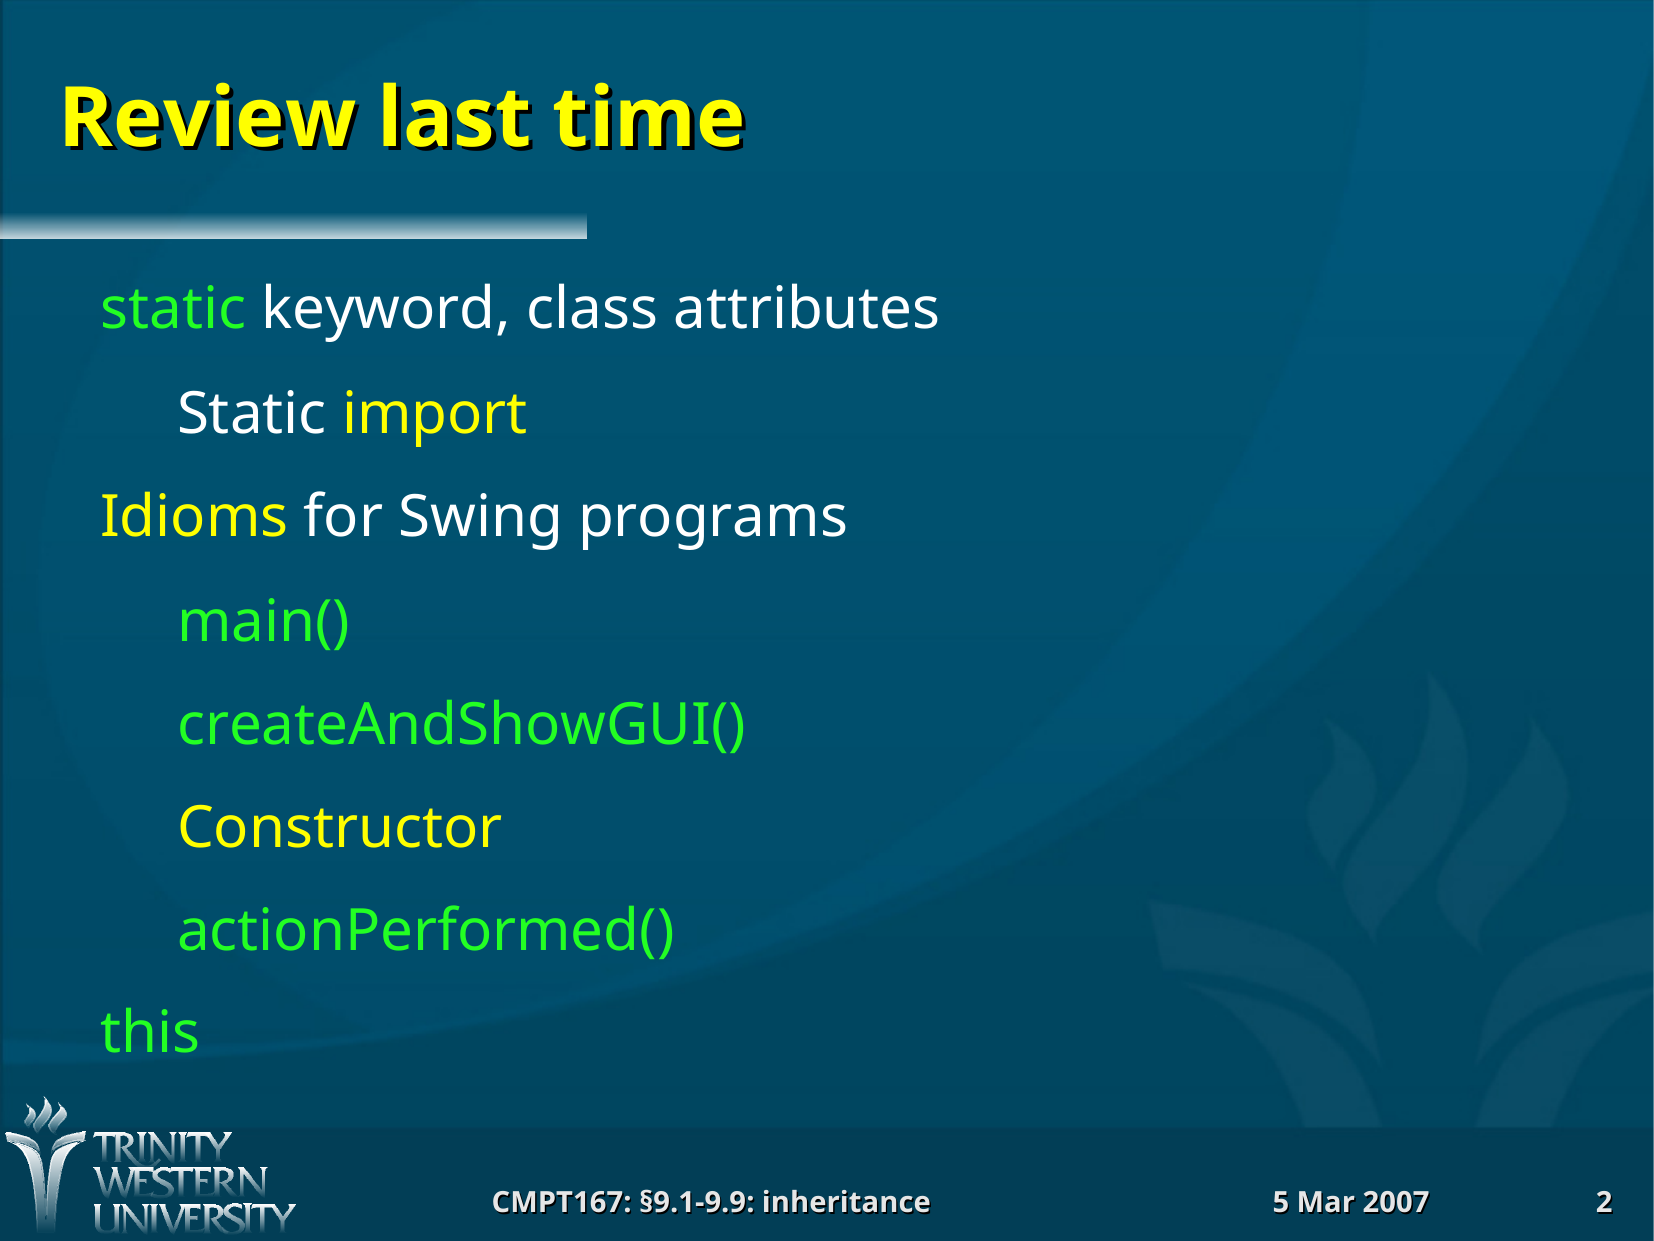

# Review last time
static keyword, class attributes
Static import
Idioms for Swing programs
main()
createAndShowGUI()
Constructor
actionPerformed()
this
CMPT167: §9.1-9.9: inheritance
5 Mar 2007
2